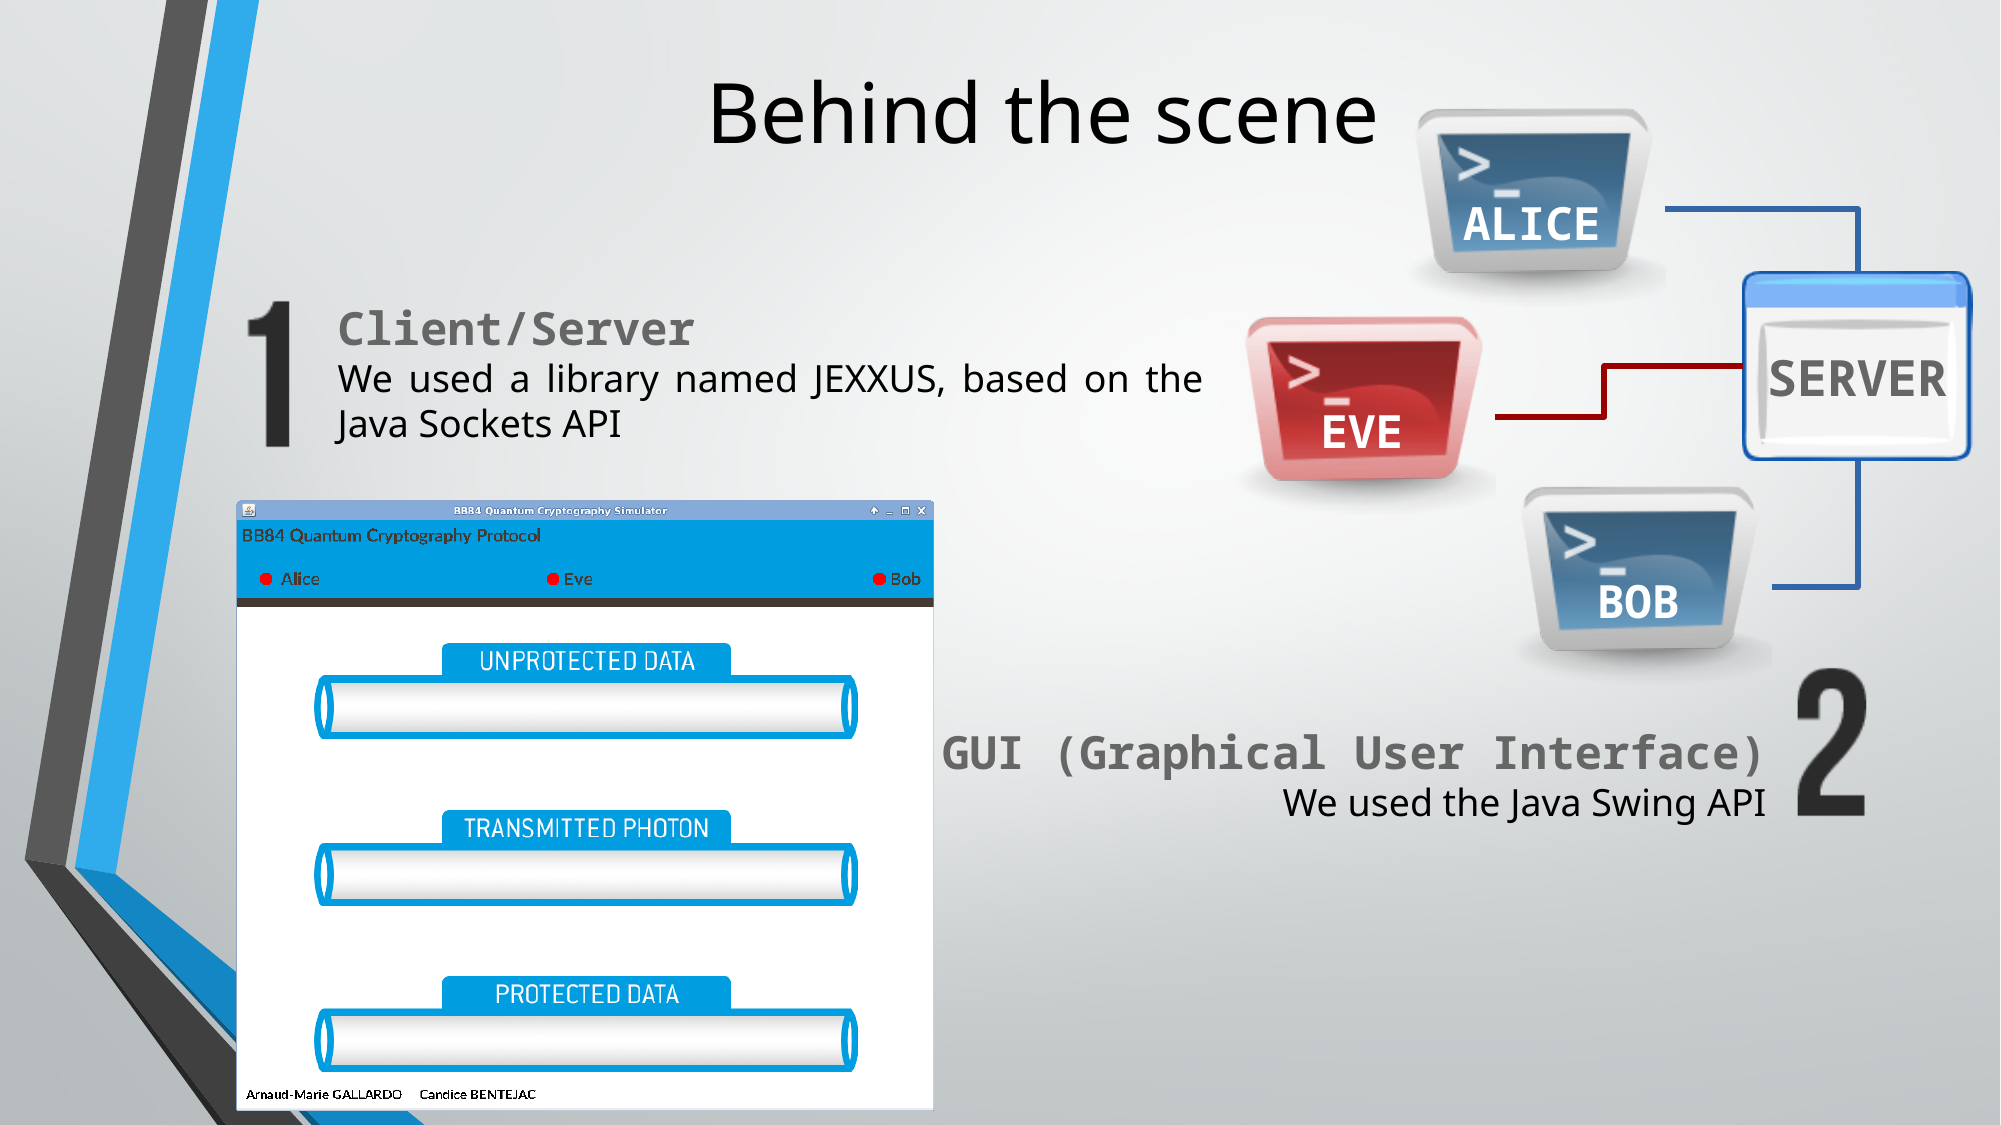

# Behind the scene
ALICE
SERVER
EVE
BOB
Client/Server
We used a library named JEXXUS, based on the Java Sockets API
GUI (Graphical User Interface)
We used the Java Swing API